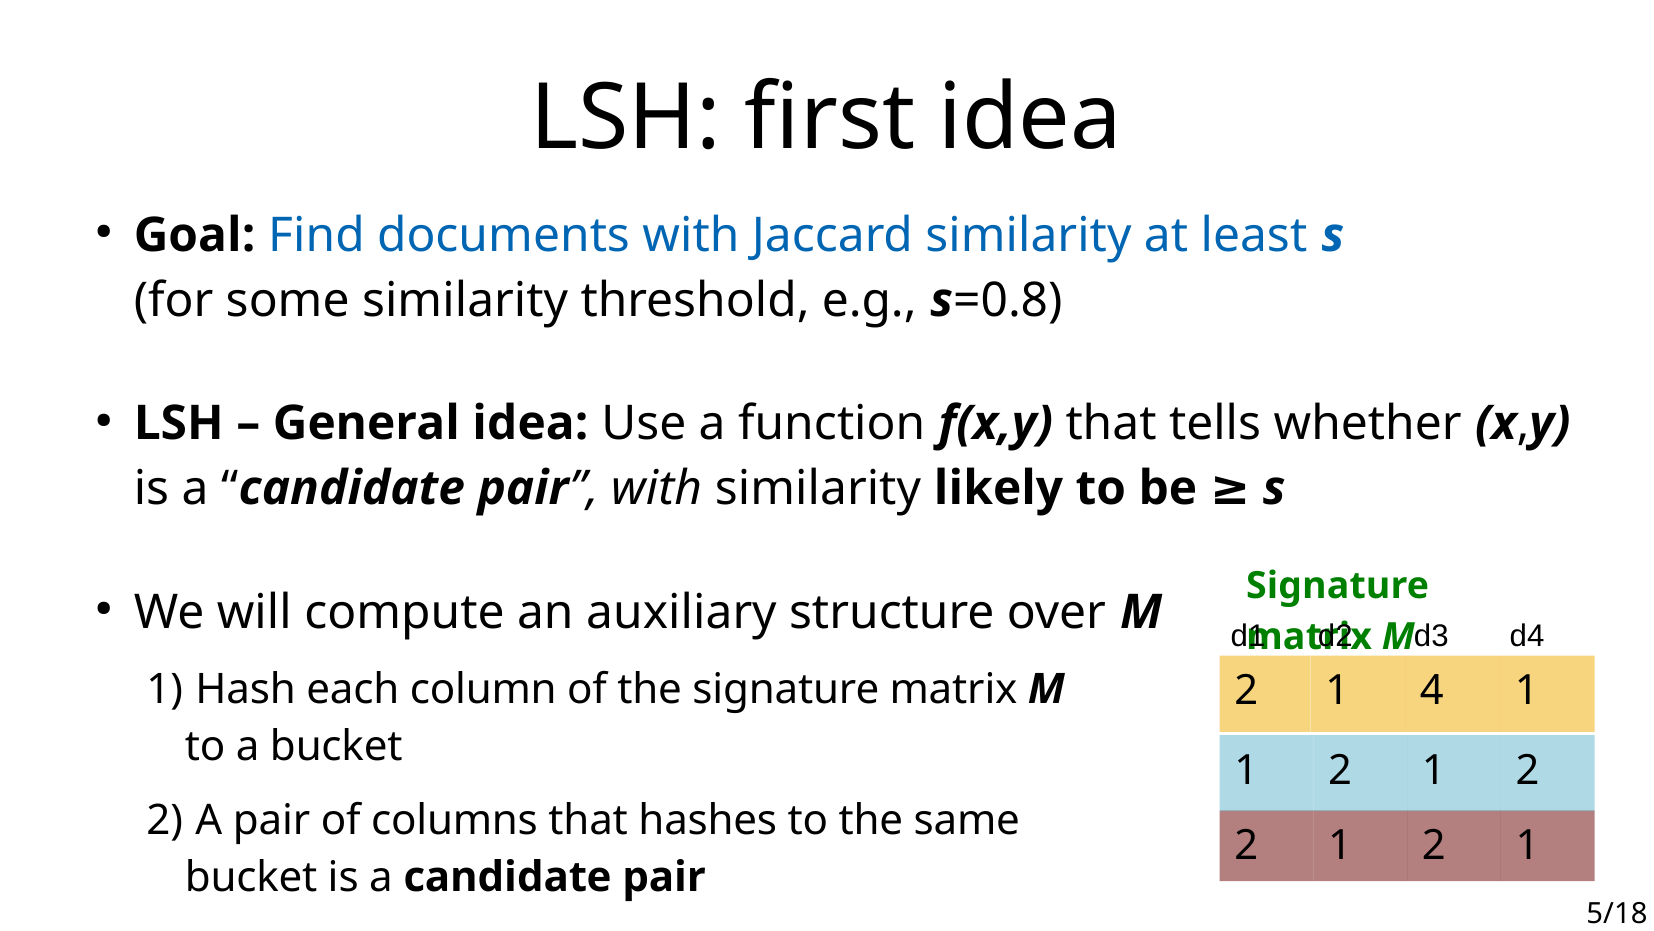

# LSH: first idea
Goal: Find documents with Jaccard similarity at least s
(for some similarity threshold, e.g., s=0.8)
LSH – General idea: Use a function f(x,y) that tells whether (x,y) is a “candidate pair”, with similarity likely to be ≥ s
We will compute an auxiliary structure over M
 Hash each column of the signature matrix M
to a bucket
 A pair of columns that hashes to the same
bucket is a candidate pair
Signature matrix M
 d1 d2 d3 d4
2
1
4
1
1
2
1
2
2
1
2
1
5